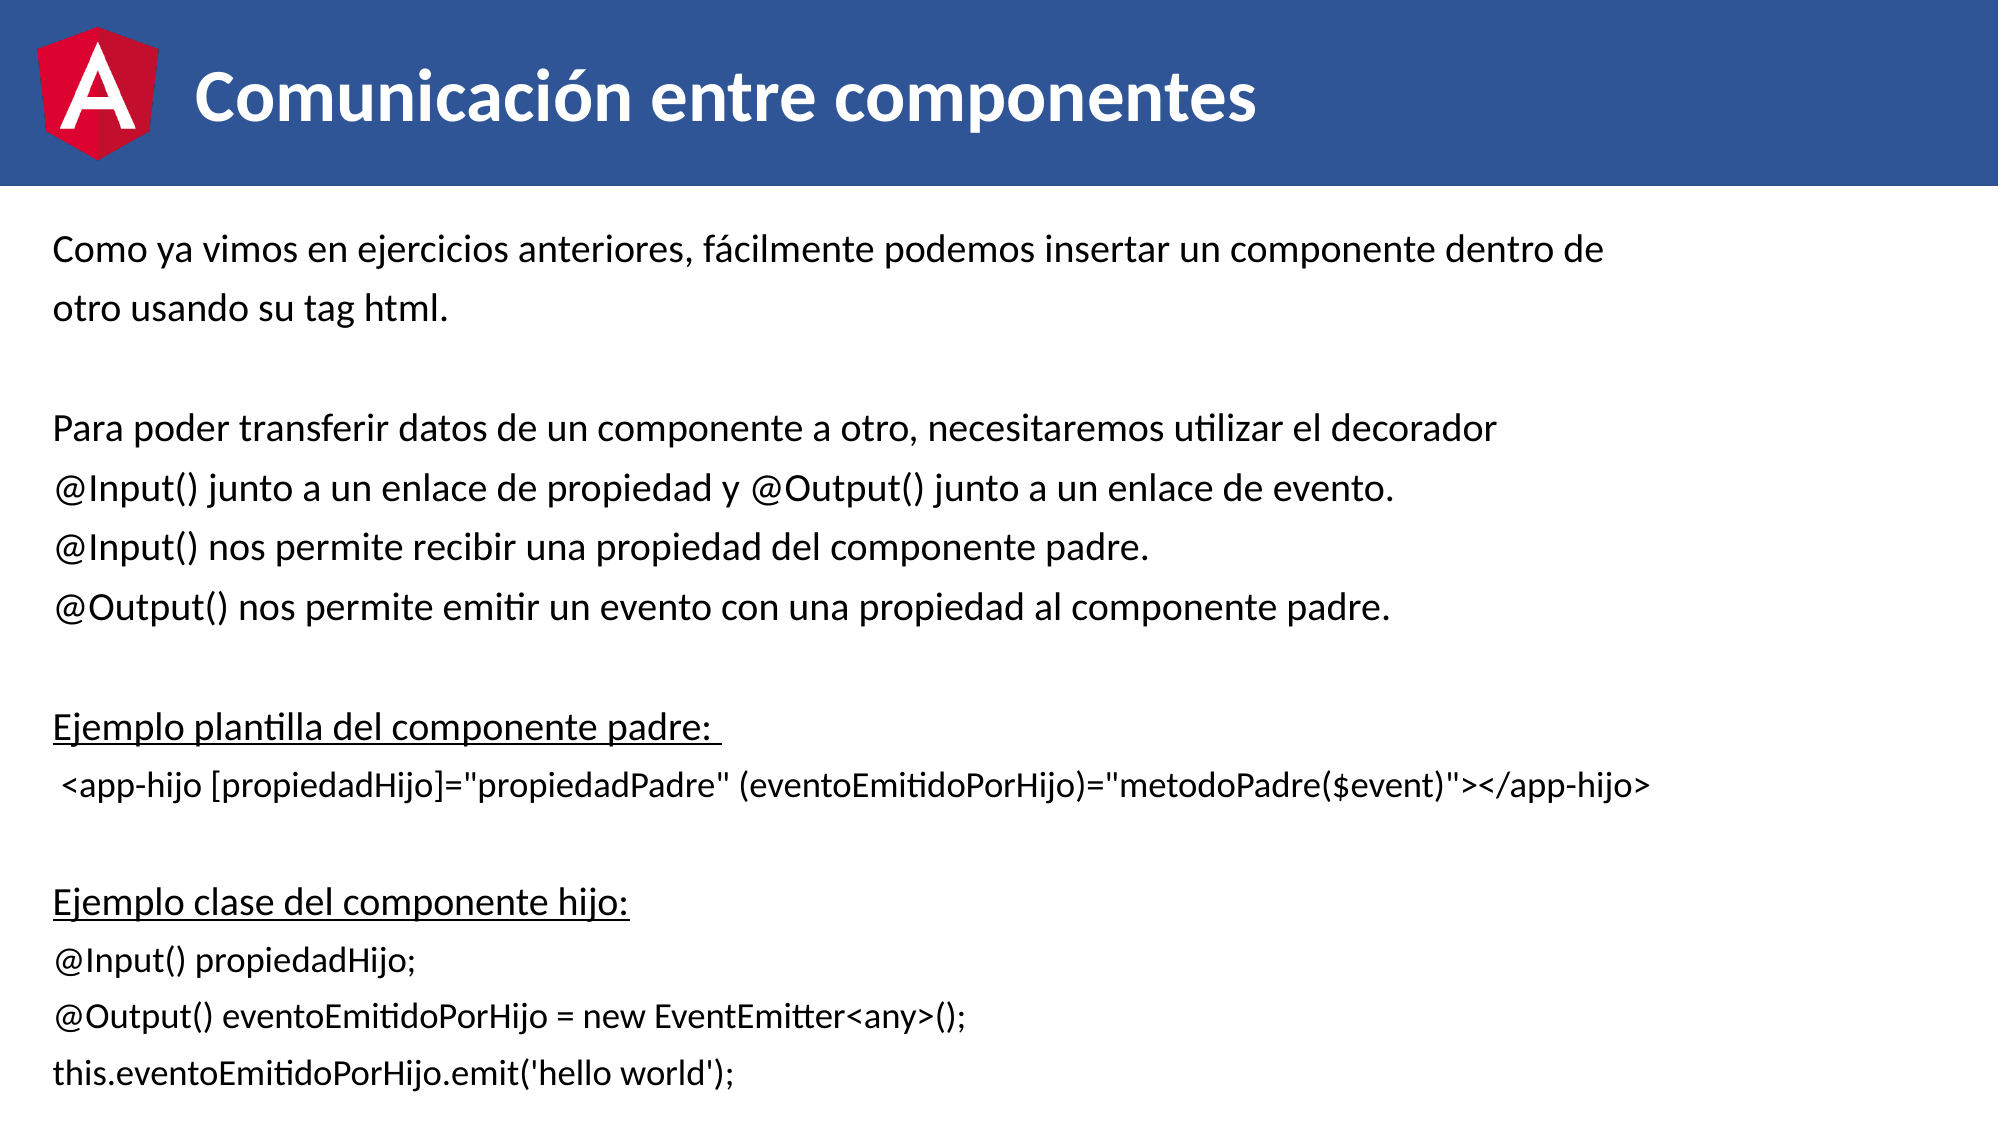

Comunicación entre componentes
# Como ya vimos en ejercicios anteriores, fácilmente podemos insertar un componente dentro de
otro usando su tag html.
Para poder transferir datos de un componente a otro, necesitaremos utilizar el decorador
@Input() junto a un enlace de propiedad y @Output() junto a un enlace de evento.
@Input() nos permite recibir una propiedad del componente padre.
@Output() nos permite emitir un evento con una propiedad al componente padre.
Ejemplo plantilla del componente padre:
 <app-hijo [propiedadHijo]="propiedadPadre" (eventoEmitidoPorHijo)="metodoPadre($event)"></app-hijo>
Ejemplo clase del componente hijo:
@Input() propiedadHijo;
@Output() eventoEmitidoPorHijo = new EventEmitter<any>();
this.eventoEmitidoPorHijo.emit('hello world');